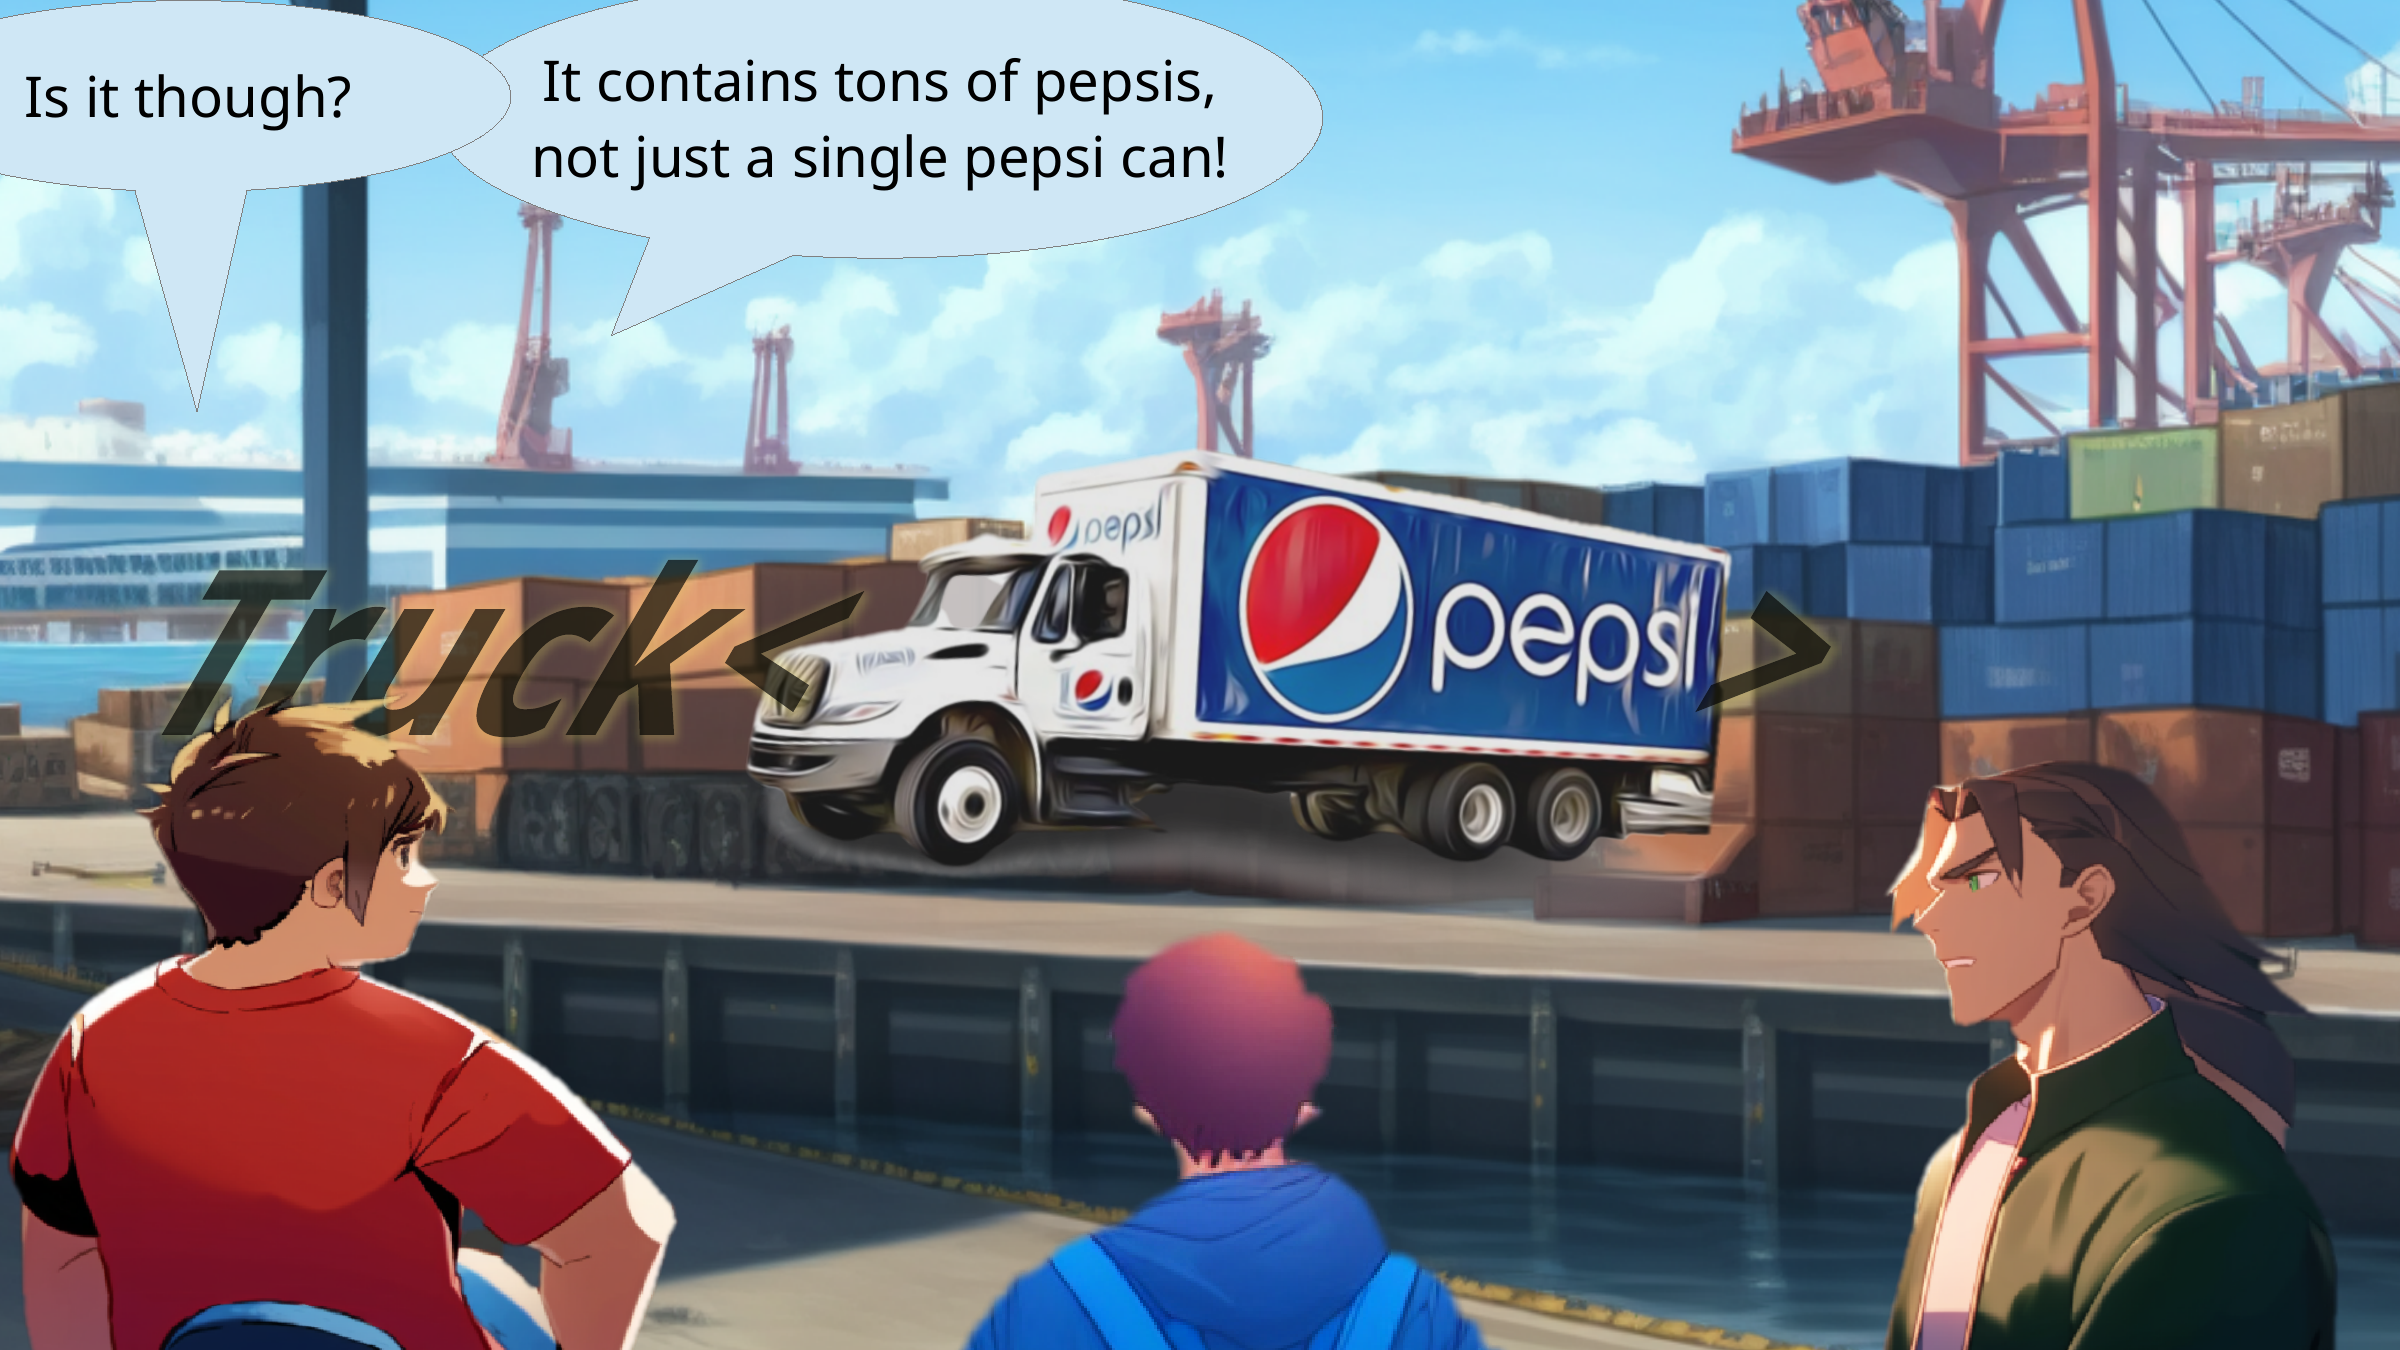

It contains tons of pepsis,
not just a single pepsi can!
Is it though?
Truck< >